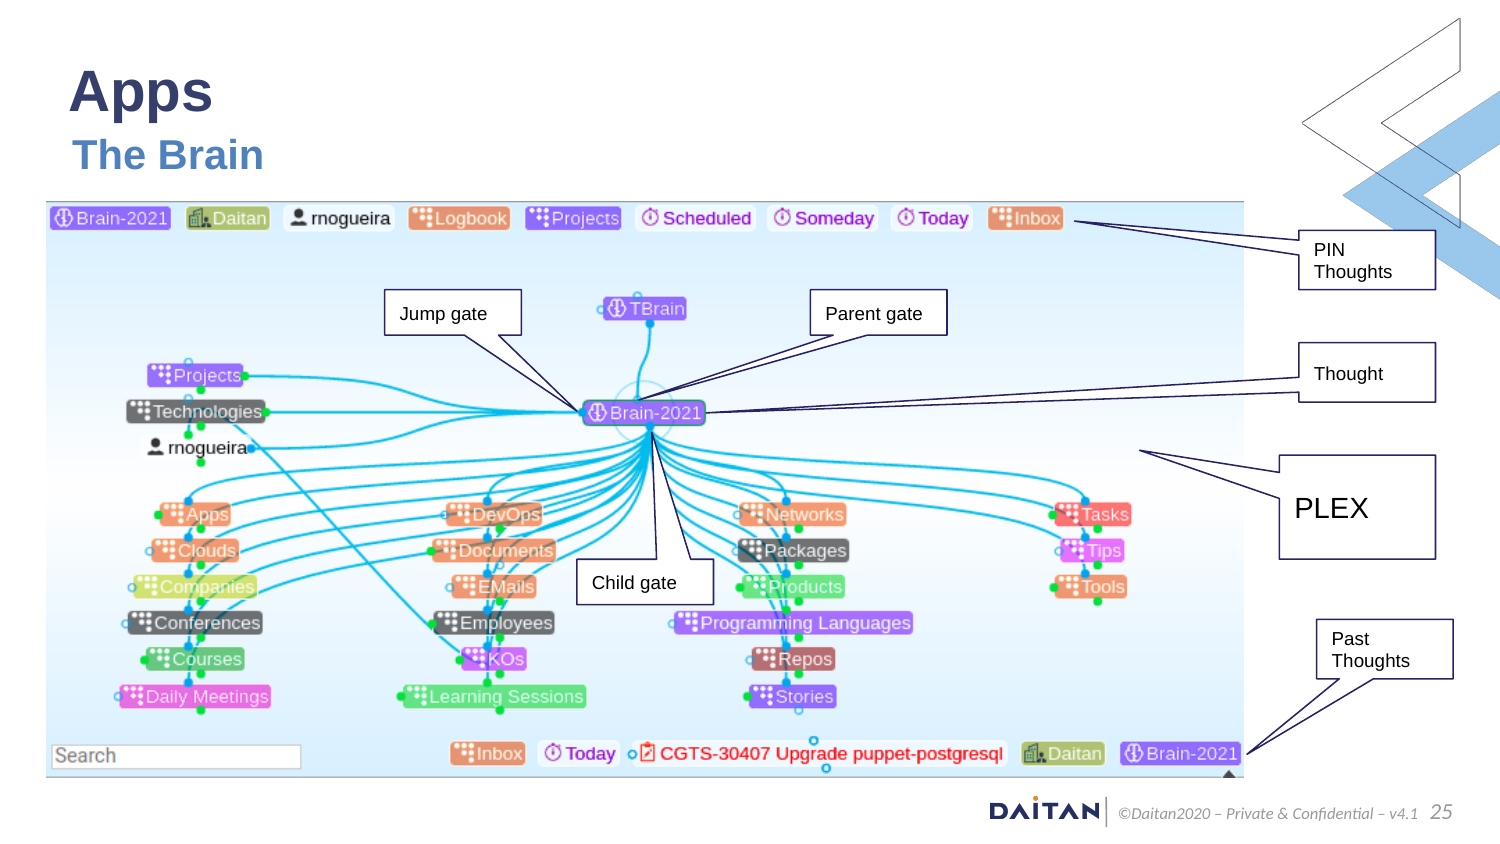

# Apps
The Brain
PIN Thoughts
Jump gate
Parent gate
Thought
PLEX
Child gate
Past Thoughts